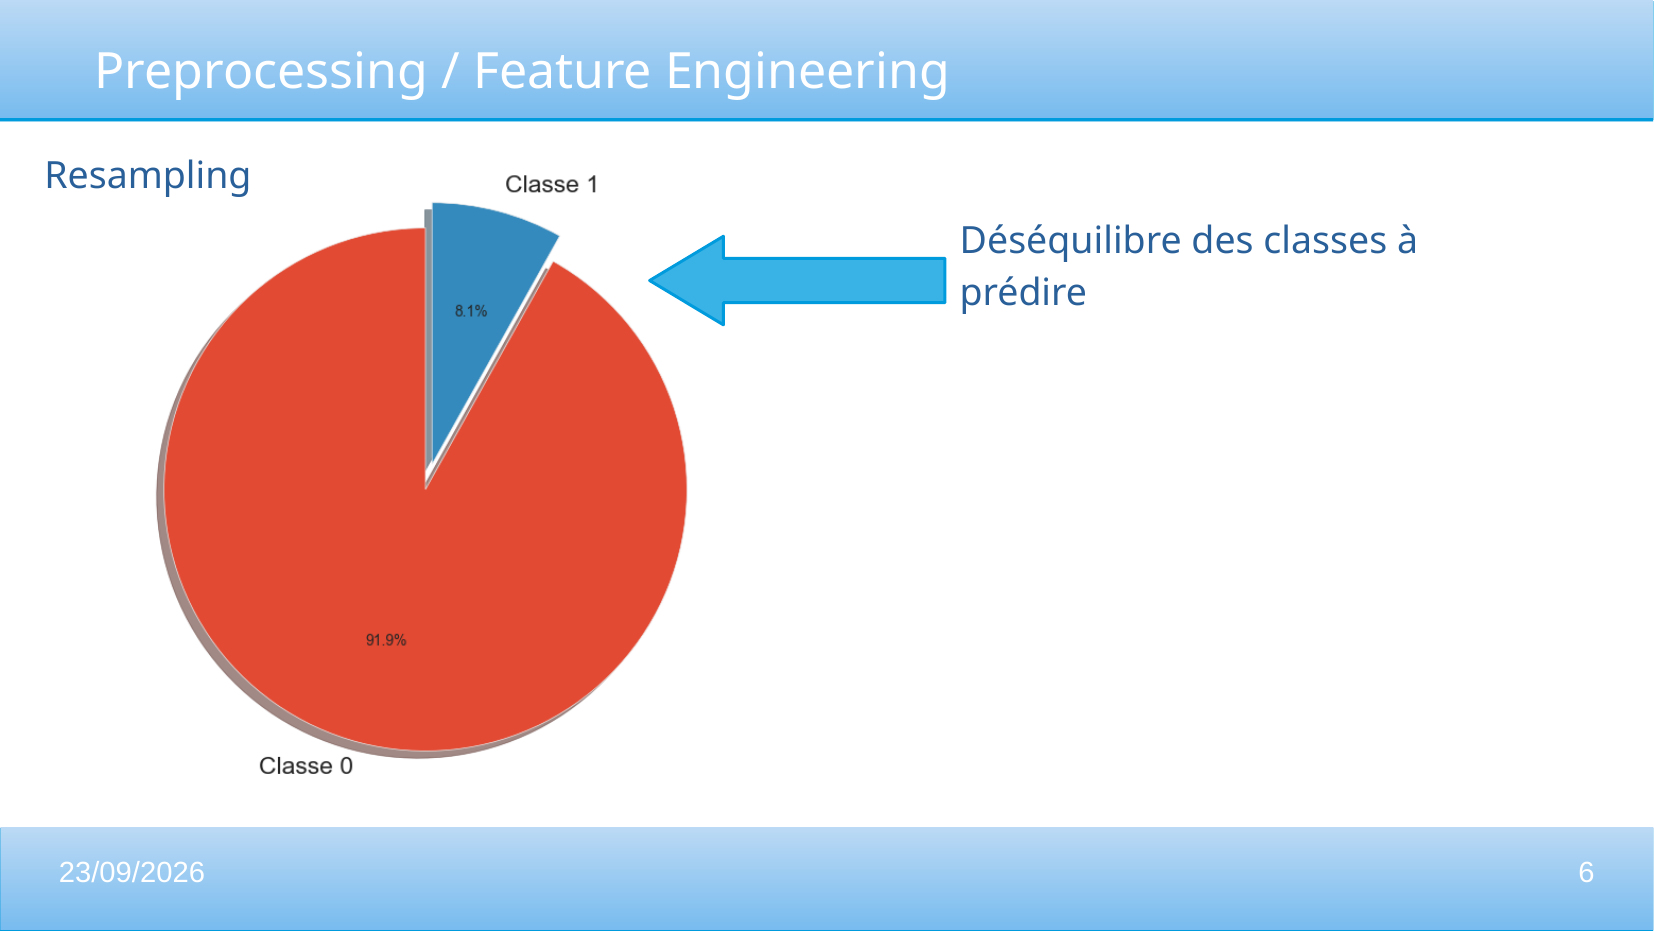

# Preprocessing / Feature Engineering
Resampling
Déséquilibre des classes à prédire
6